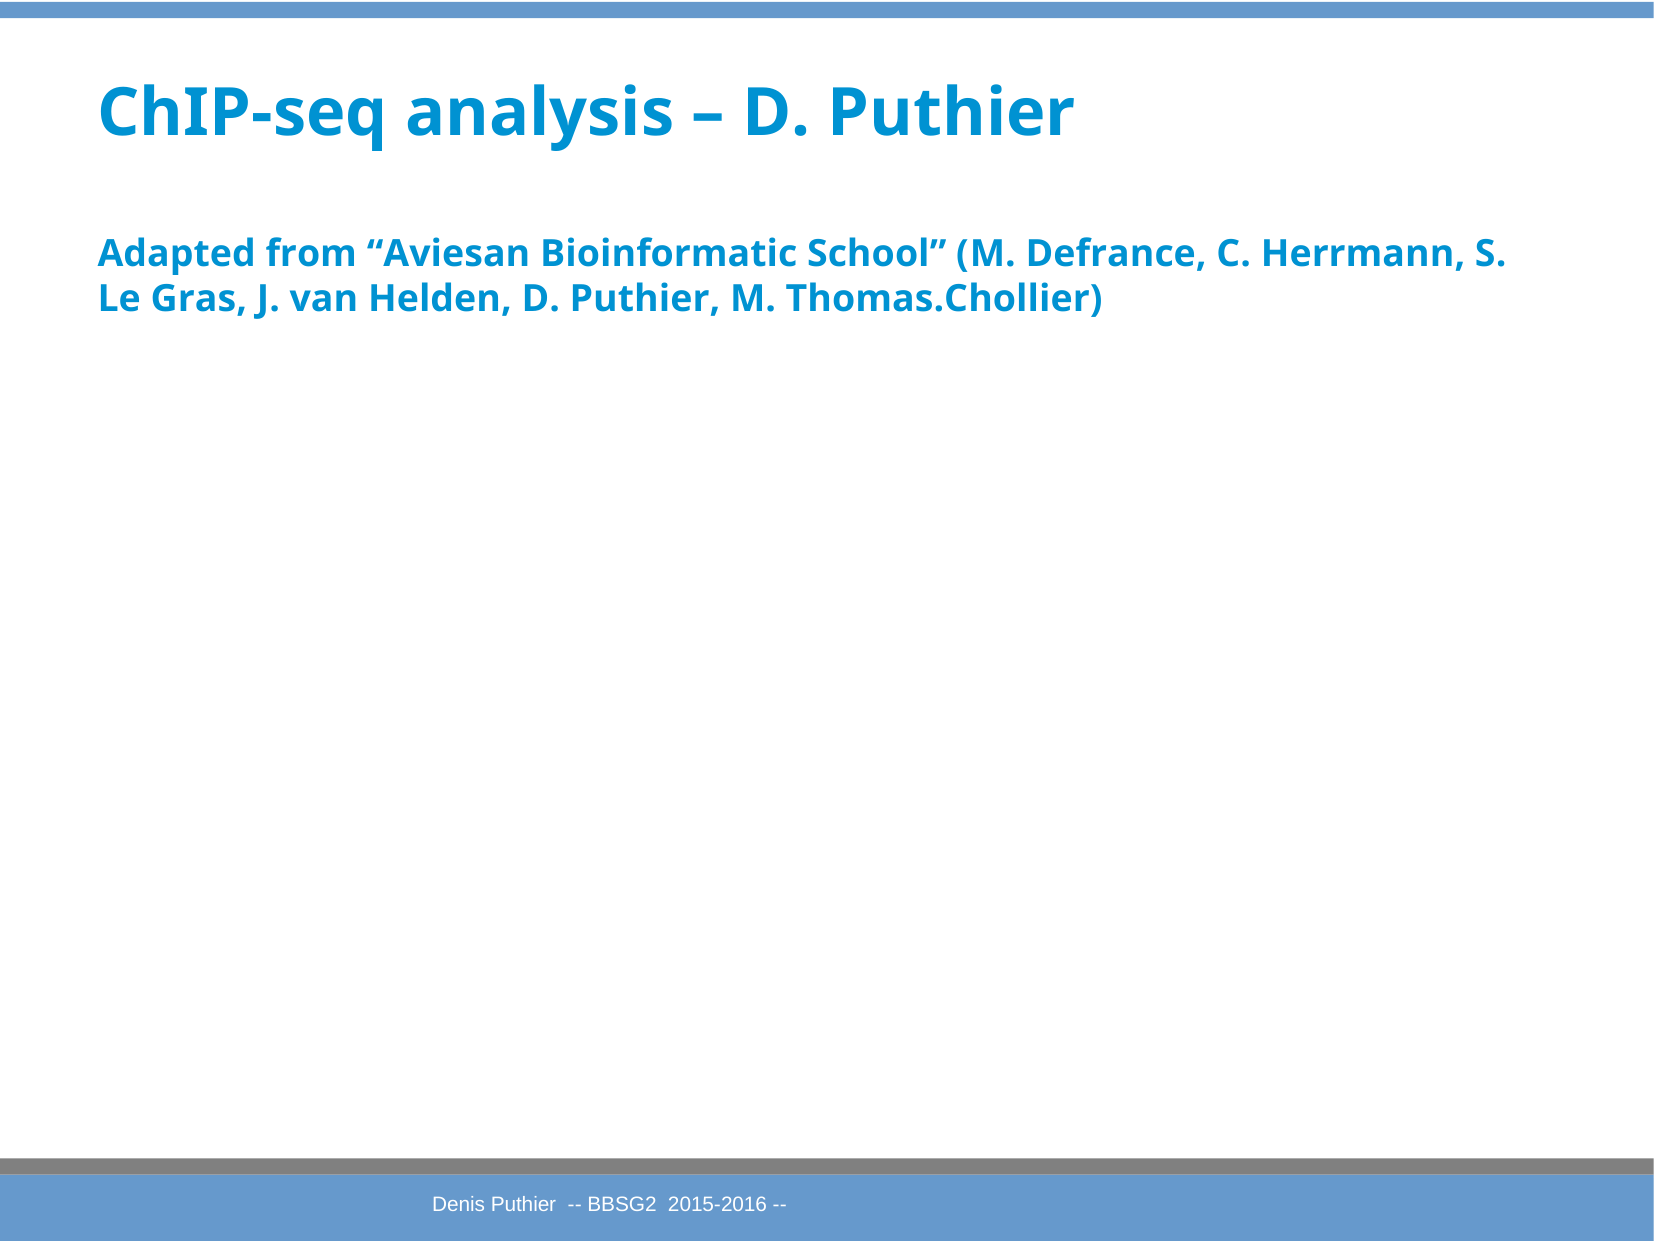

# ChIP-seq analysis – D. Puthier Adapted from “Aviesan Bioinformatic School” (M. Defrance, C. Herrmann, S. Le Gras, J. van Helden, D. Puthier, M. Thomas.Chollier)